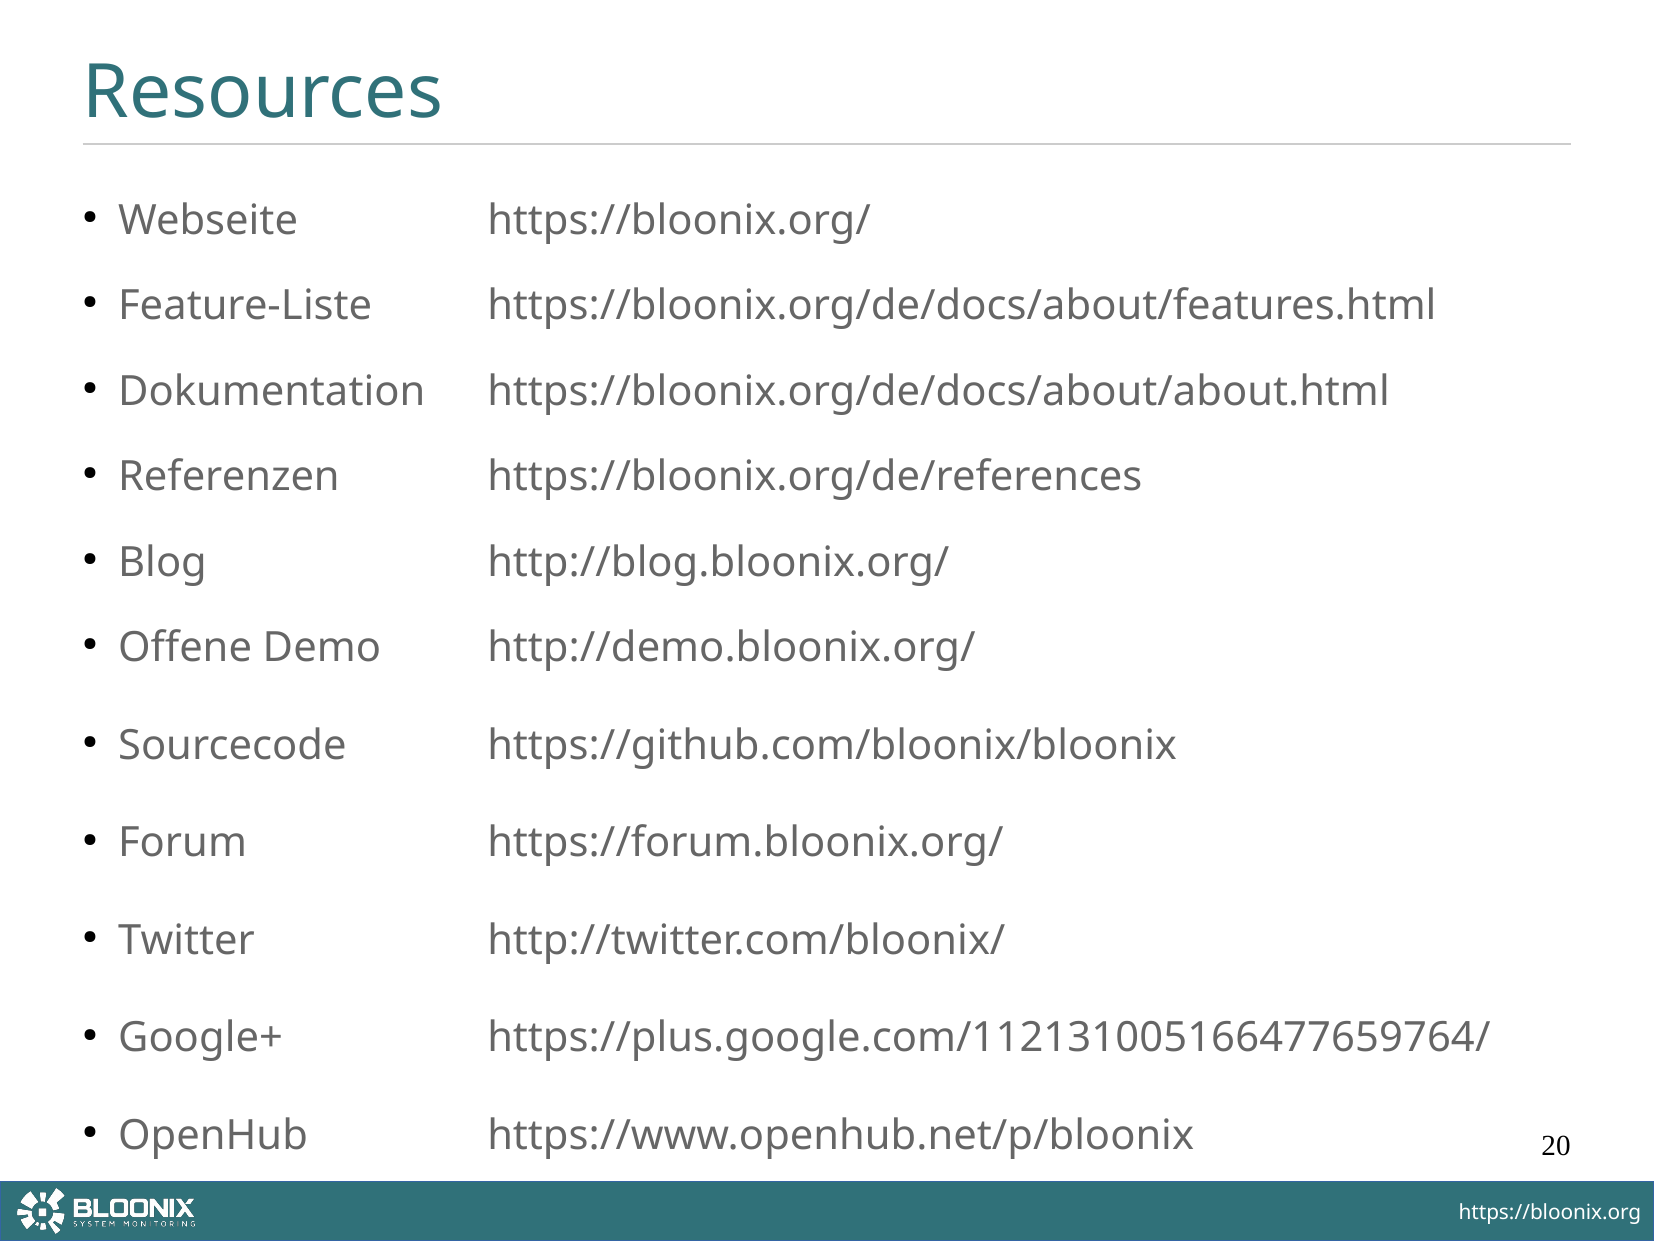

# Resources
Webseite 			https://bloonix.org/
Feature-Liste		https://bloonix.org/de/docs/about/features.html
Dokumentation	https://bloonix.org/de/docs/about/about.html
Referenzen		https://bloonix.org/de/references
Blog				http://blog.bloonix.org/
Offene Demo		http://demo.bloonix.org/
Sourcecode		https://github.com/bloonix/bloonix
Forum				https://forum.bloonix.org/
Twitter				http://twitter.com/bloonix/
Google+			https://plus.google.com/112131005166477659764/
OpenHub			https://www.openhub.net/p/bloonix
20
https://bloonix.org